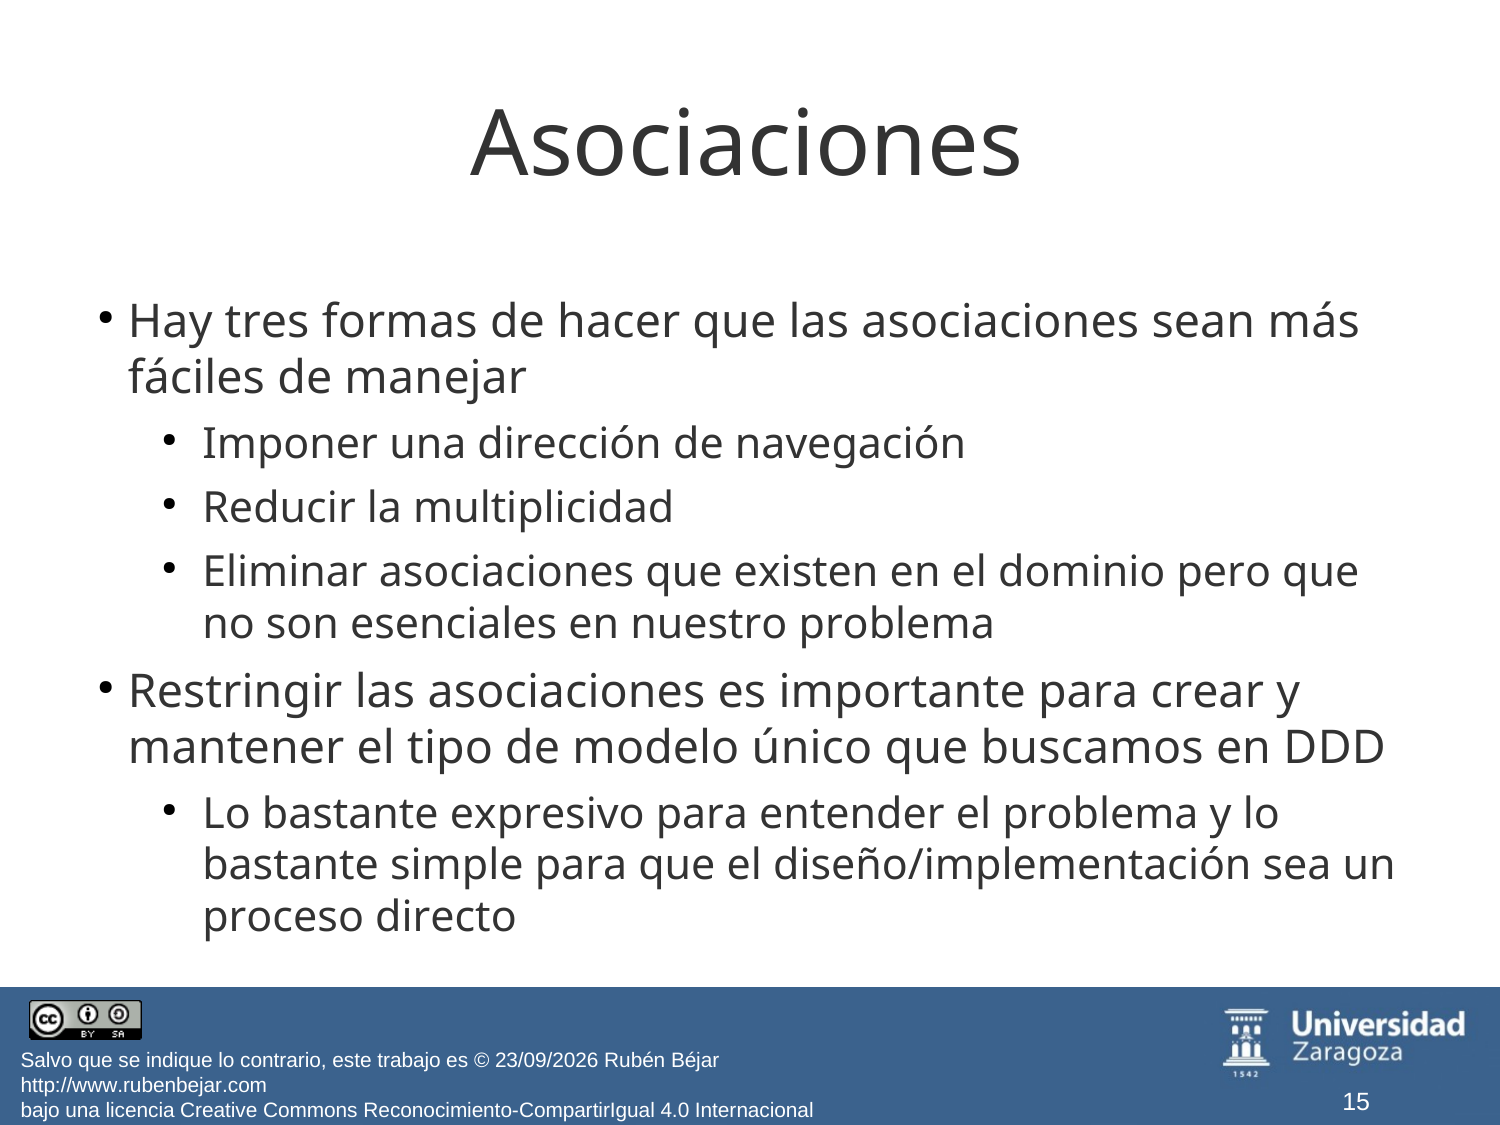

# Asociaciones
Hay tres formas de hacer que las asociaciones sean más fáciles de manejar
Imponer una dirección de navegación
Reducir la multiplicidad
Eliminar asociaciones que existen en el dominio pero que no son esenciales en nuestro problema
Restringir las asociaciones es importante para crear y mantener el tipo de modelo único que buscamos en DDD
Lo bastante expresivo para entender el problema y lo bastante simple para que el diseño/implementación sea un proceso directo